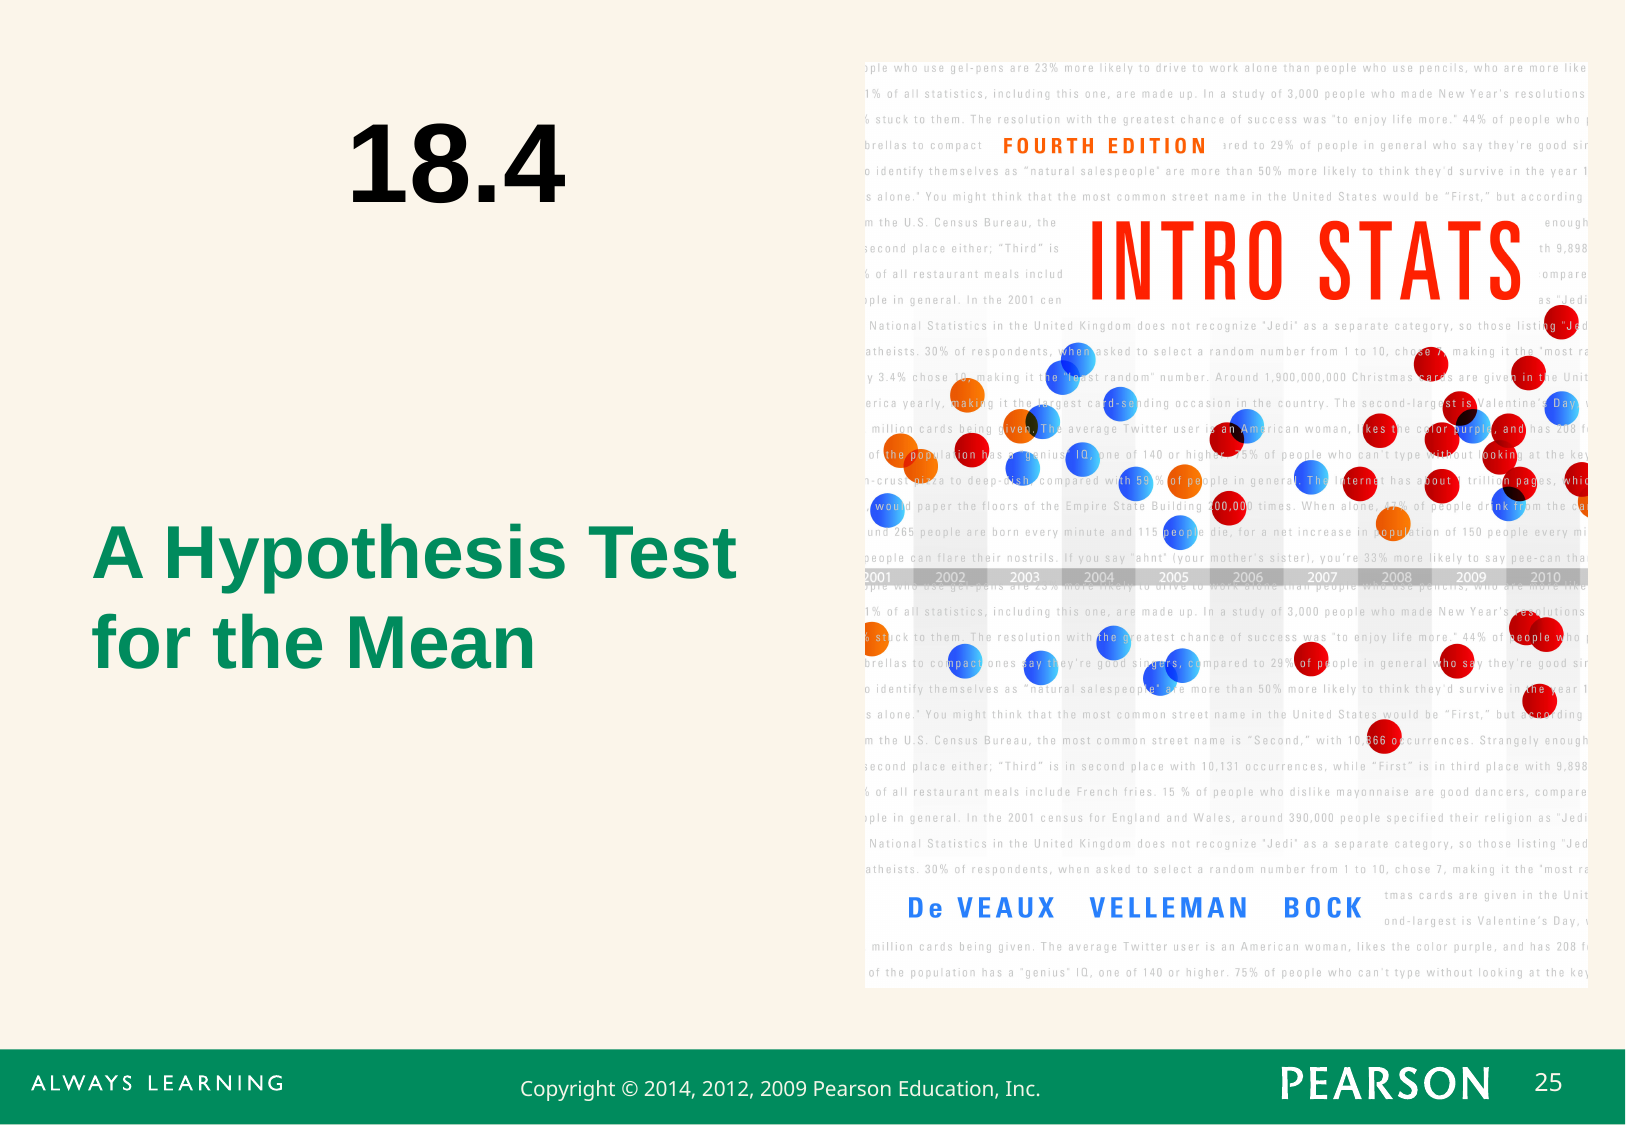

# 18.4
A Hypothesis Test for the Mean